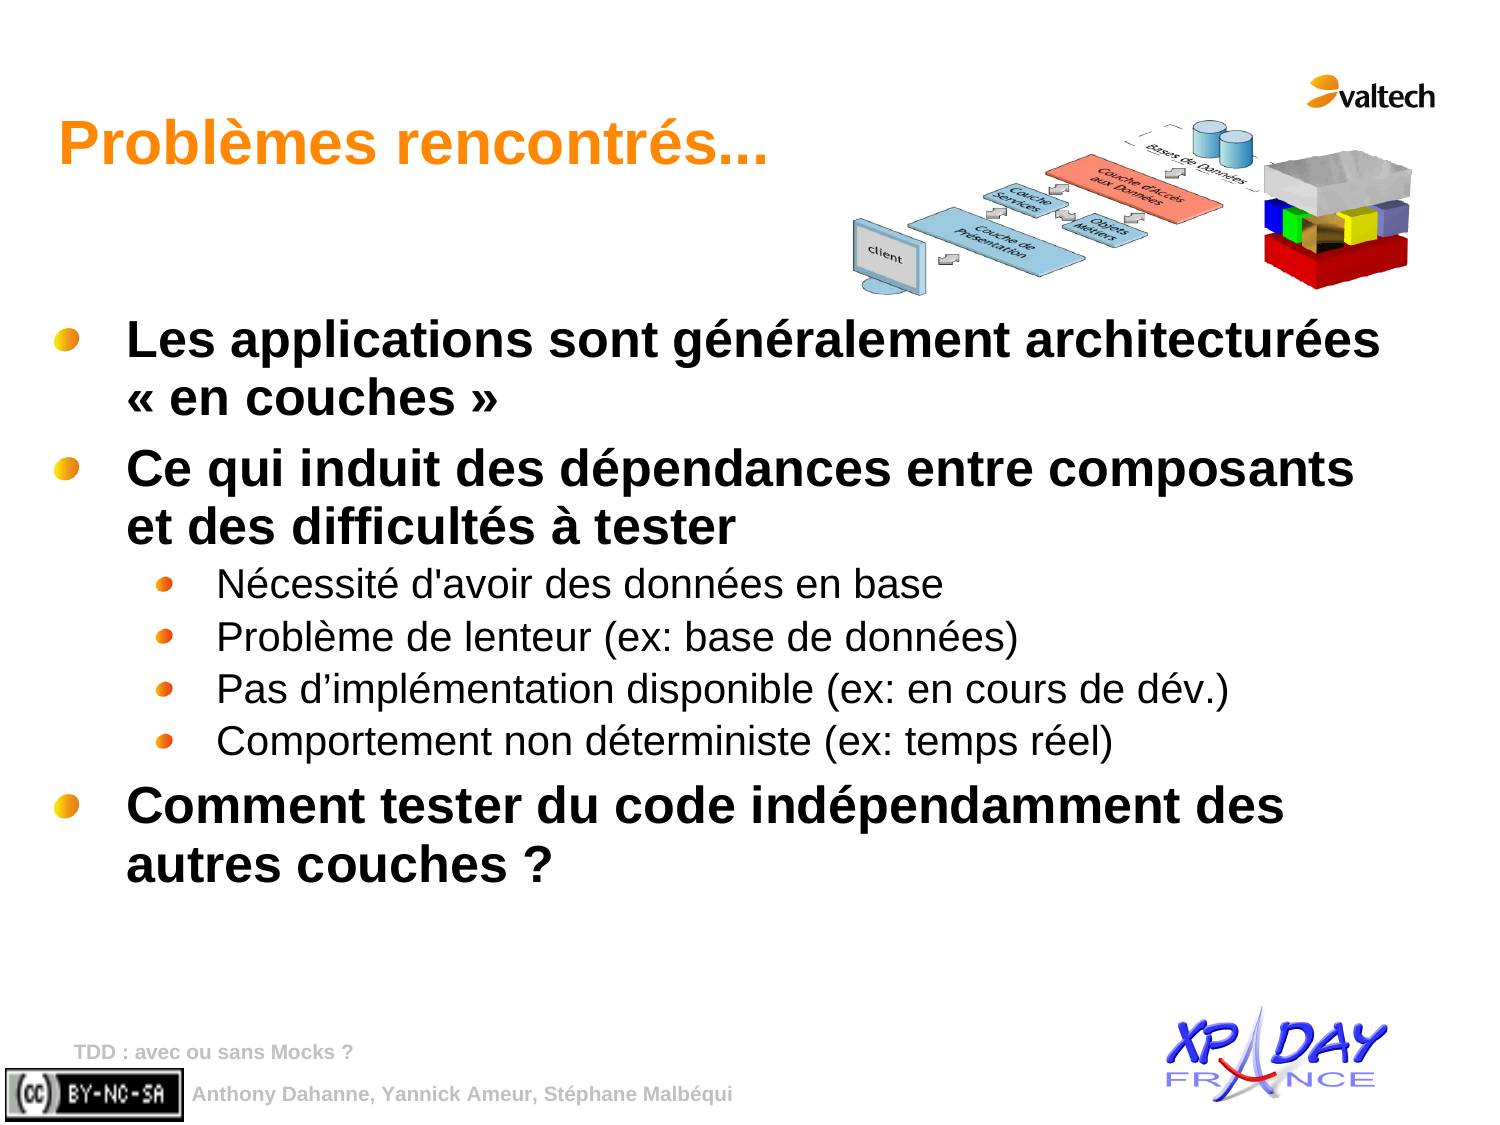

# Problèmes rencontrés...
Les applications sont généralement architecturées « en couches »
Ce qui induit des dépendances entre composants et des difficultés à tester
Nécessité d'avoir des données en base
Problème de lenteur (ex: base de données)
Pas d’implémentation disponible (ex: en cours de dév.)
Comportement non déterministe (ex: temps réel)
Comment tester du code indépendamment des autres couches ?
TDD : avec ou sans Mocks ?
5